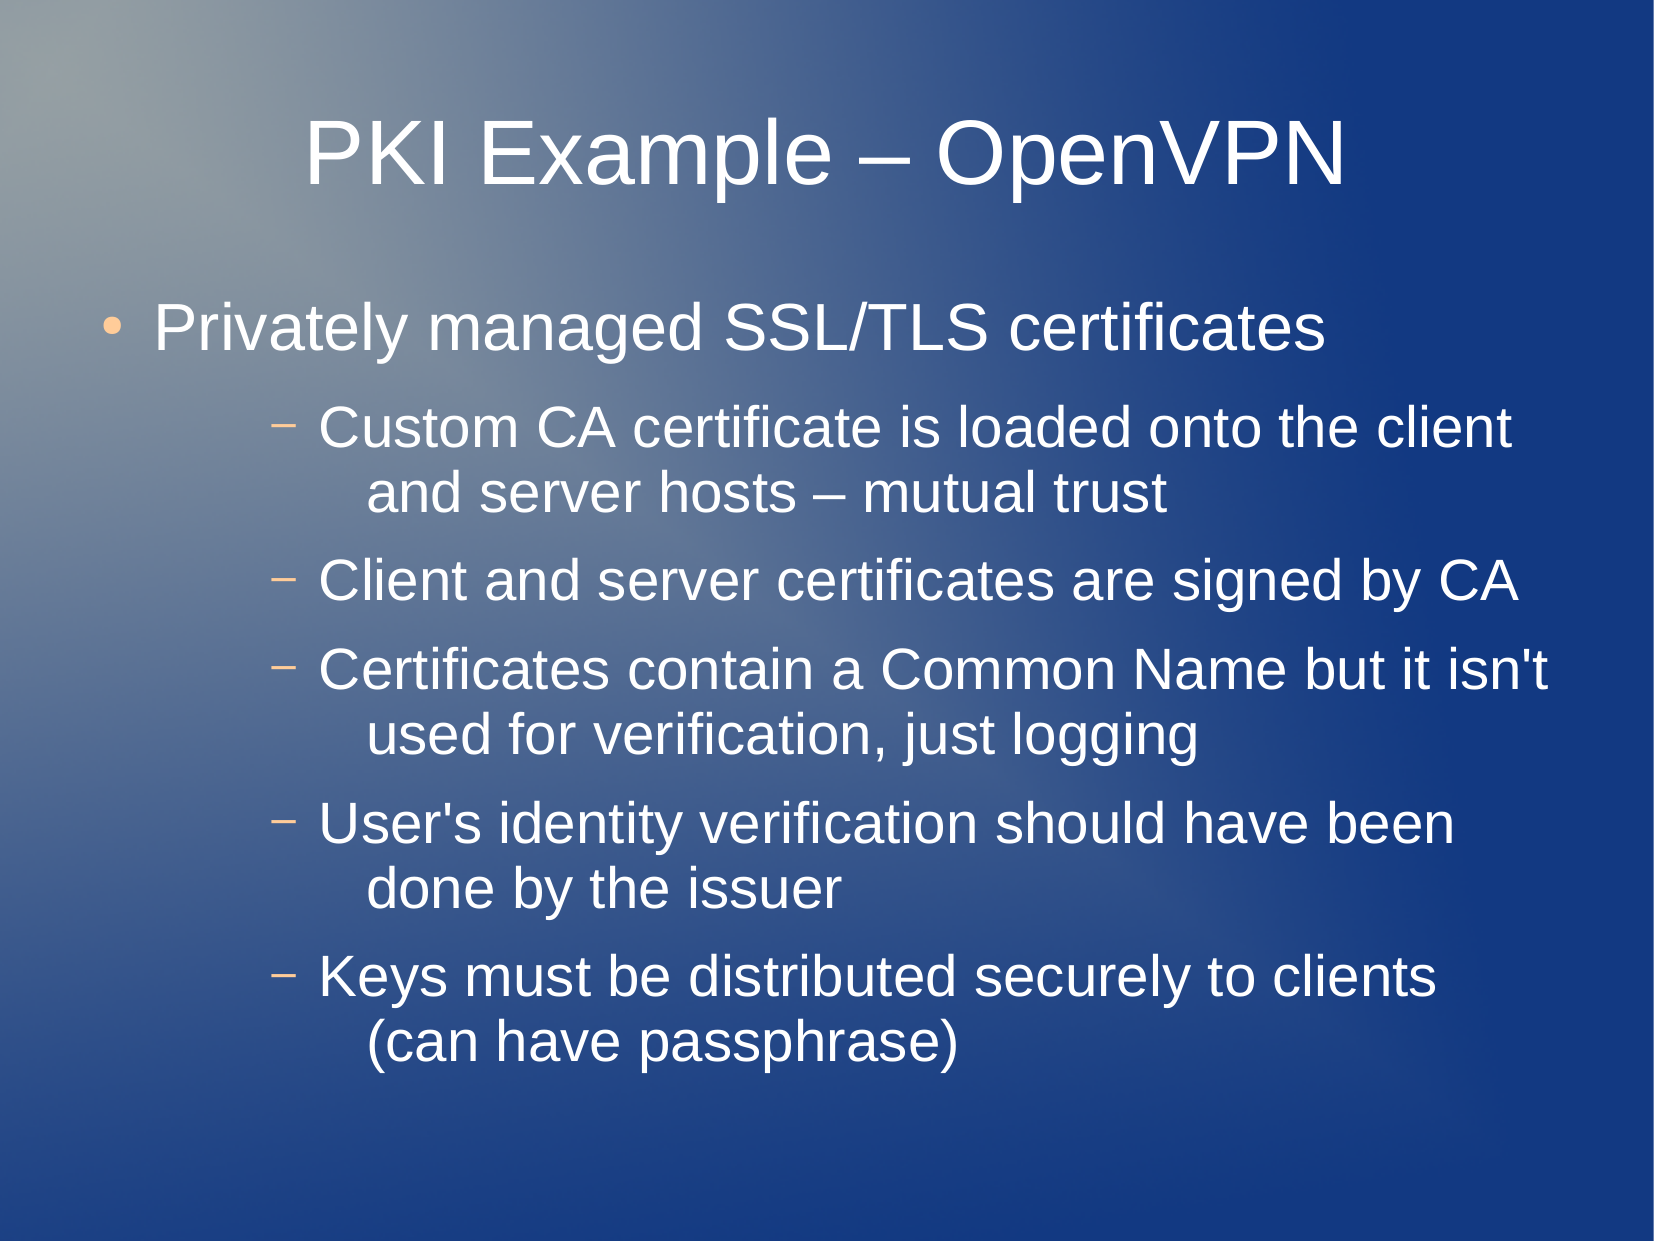

# PKI Example – OpenVPN
Privately managed SSL/TLS certificates
Custom CA certificate is loaded onto the client and server hosts – mutual trust
Client and server certificates are signed by CA
Certificates contain a Common Name but it isn't used for verification, just logging
User's identity verification should have been done by the issuer
Keys must be distributed securely to clients
(can have passphrase)